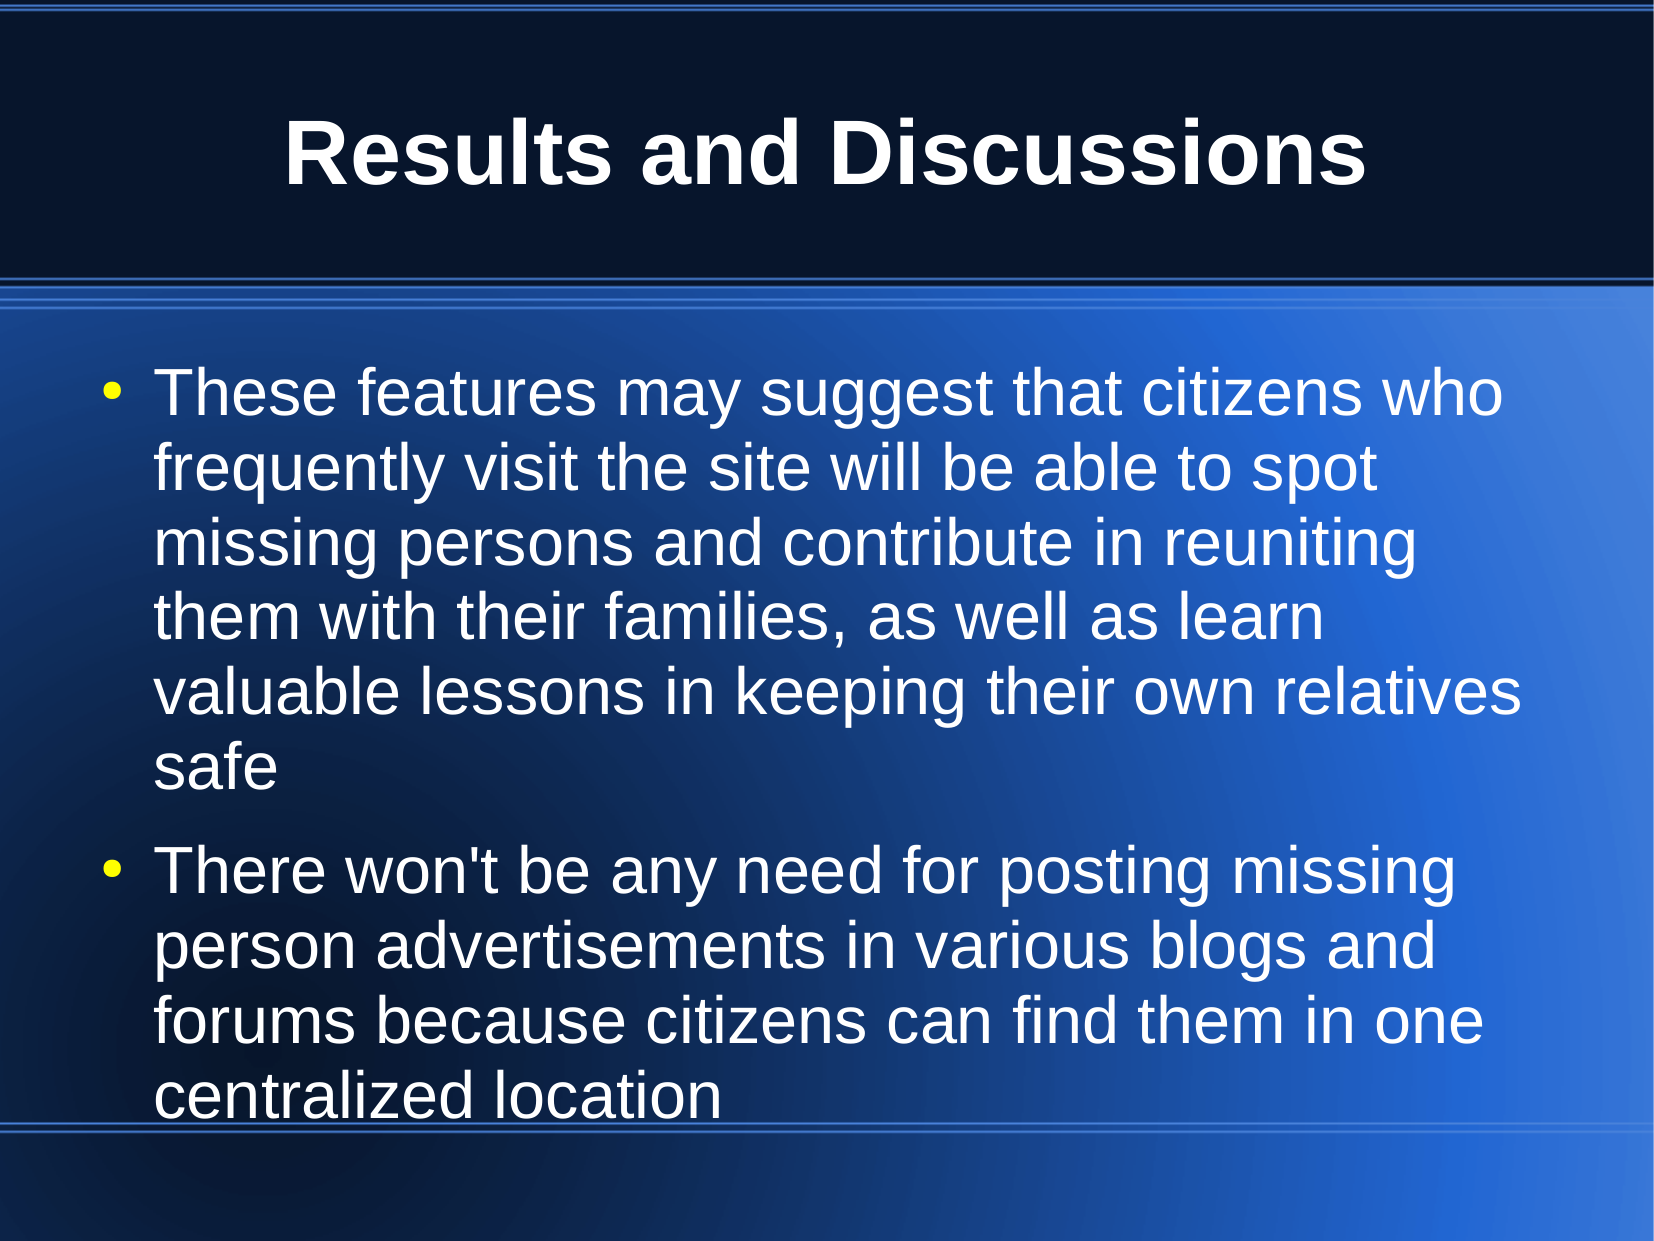

# Results and Discussions
These features may suggest that citizens who frequently visit the site will be able to spot missing persons and contribute in reuniting them with their families, as well as learn valuable lessons in keeping their own relatives safe
There won't be any need for posting missing person advertisements in various blogs and forums because citizens can find them in one centralized location